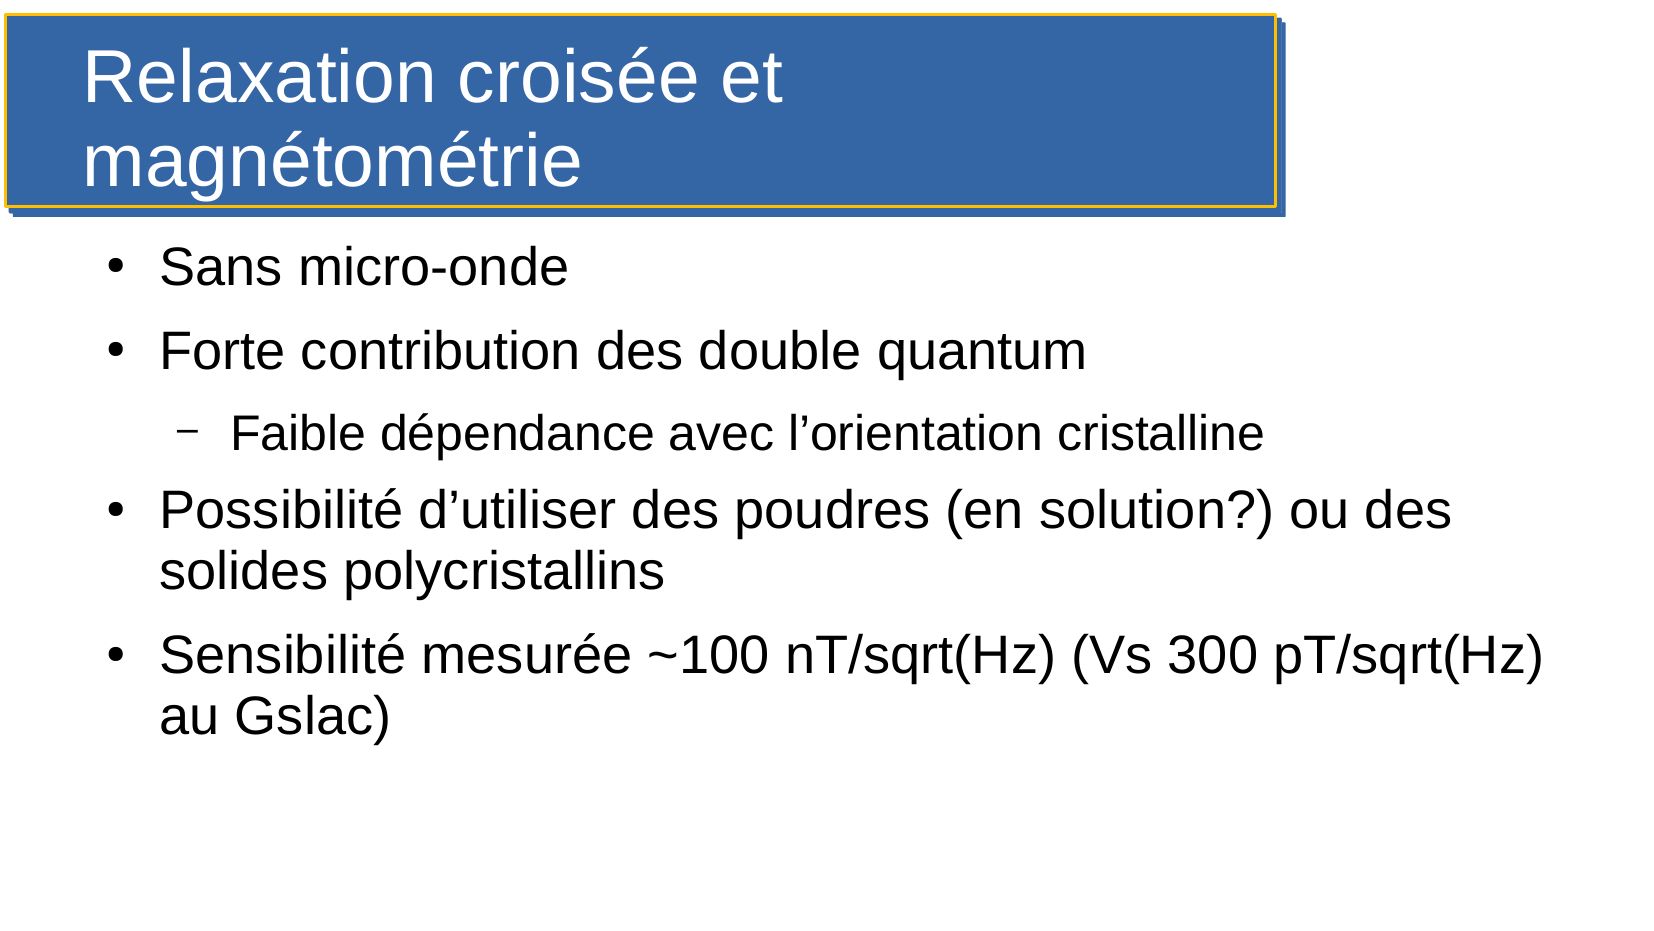

# Relaxation croisée et magnétométrie
Sans micro-onde
Forte contribution des double quantum
Faible dépendance avec l’orientation cristalline
Possibilité d’utiliser des poudres (en solution?) ou des solides polycristallins
Sensibilité mesurée ~100 nT/sqrt(Hz) (Vs 300 pT/sqrt(Hz) au Gslac)